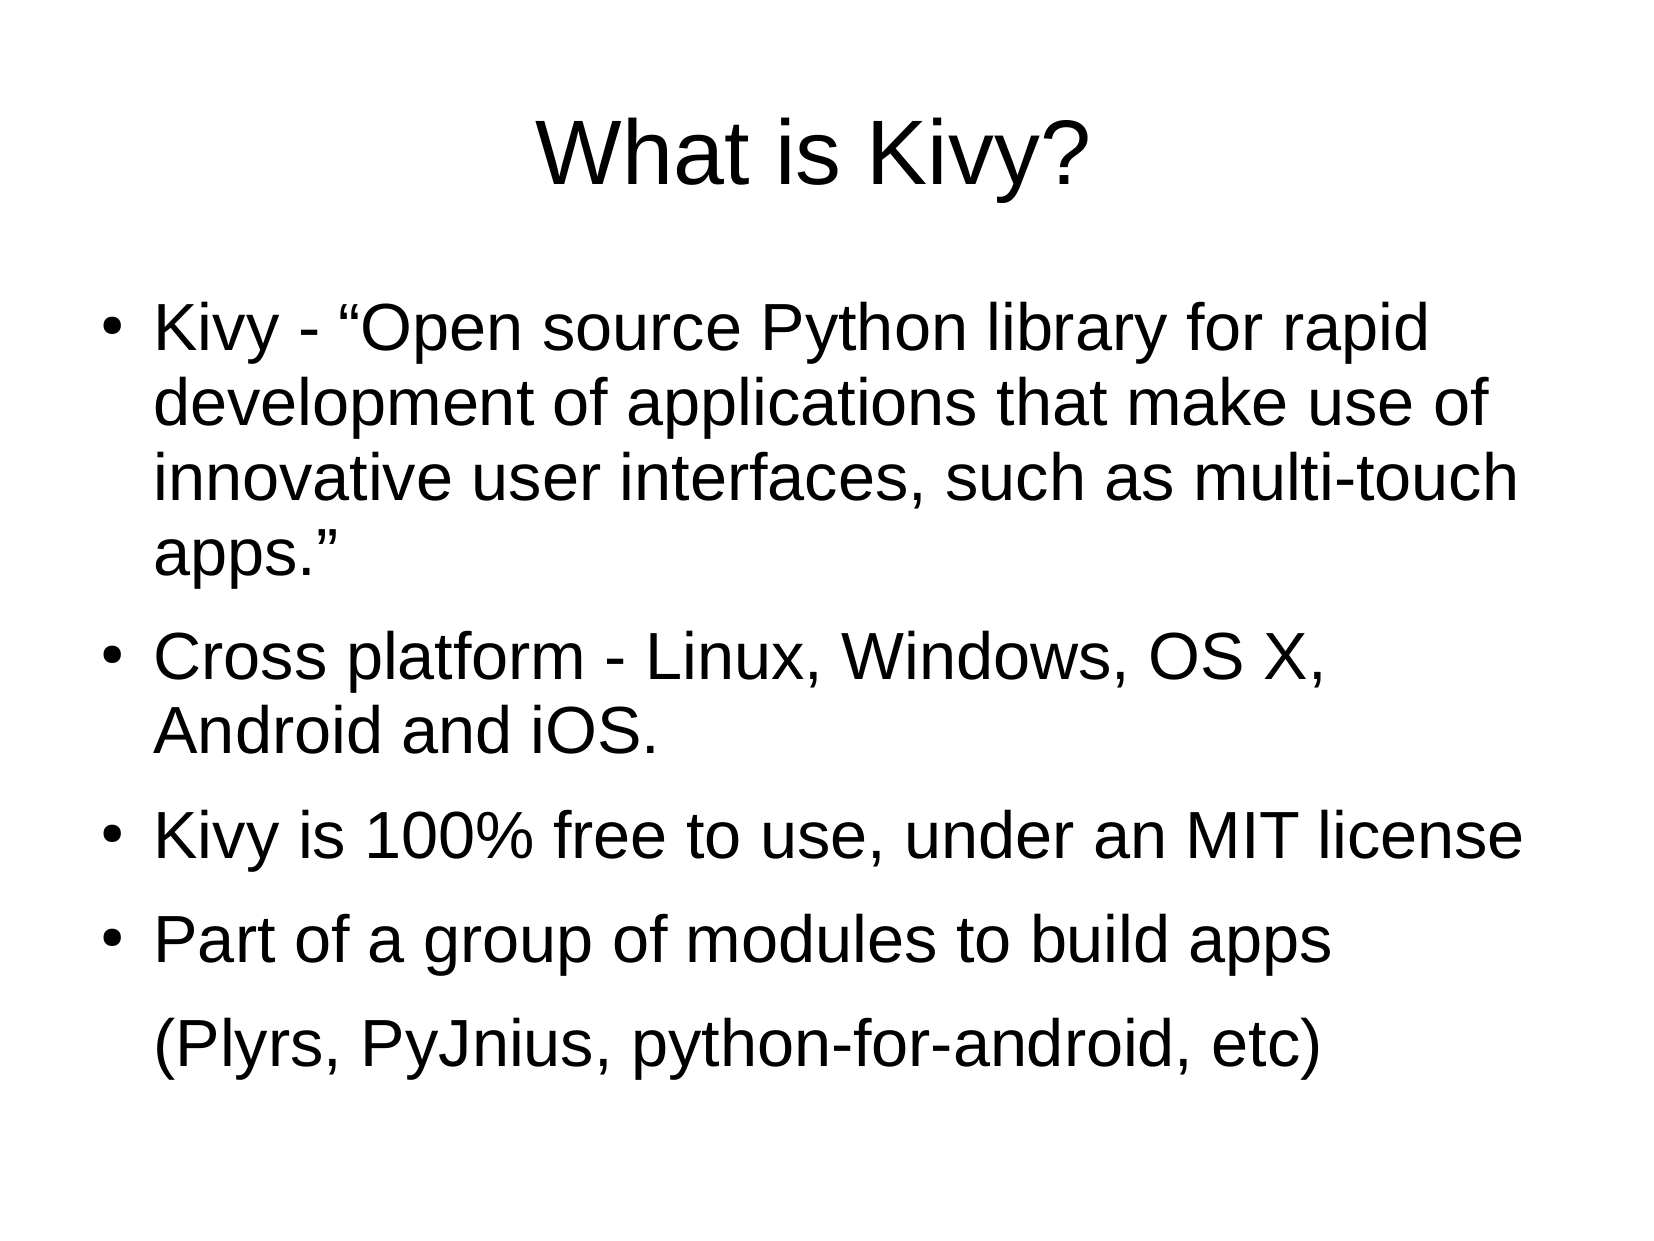

# What is Kivy?
Kivy - “Open source Python library for rapid development of applications that make use of innovative user interfaces, such as multi-touch apps.”
Cross platform - Linux, Windows, OS X, Android and iOS.
Kivy is 100% free to use, under an MIT license
Part of a group of modules to build apps
(Plyrs, PyJnius, python-for-android, etc)